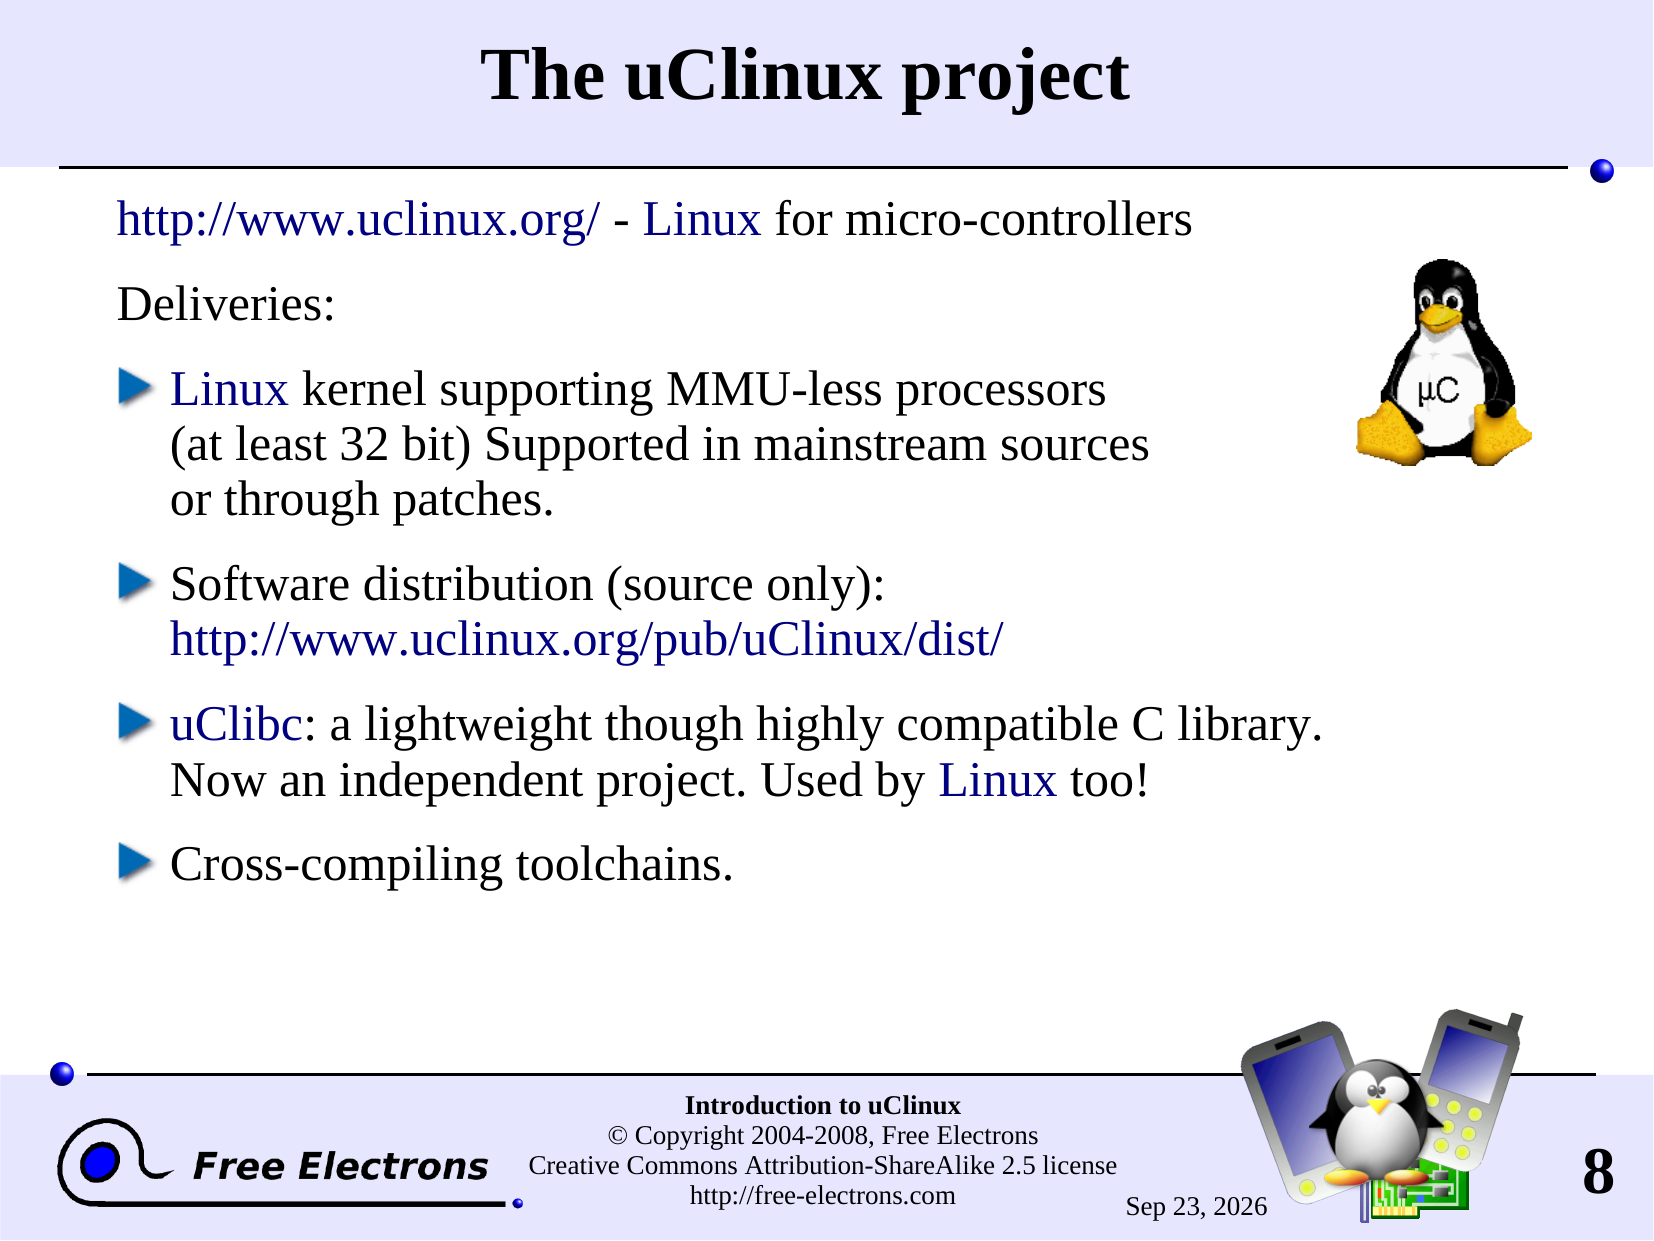

# The uClinux project
http://www.uclinux.org/ - Linux for micro-controllers
Deliveries:
Linux kernel supporting MMU-less processors
(at least 32 bit) Supported in mainstream sources
or through patches.
Software distribution (source only):
http://www.uclinux.org/pub/uClinux/dist/
uClibc: a lightweight though highly compatible C library.
Now an independent project. Used by Linux too!
Cross-compiling toolchains.